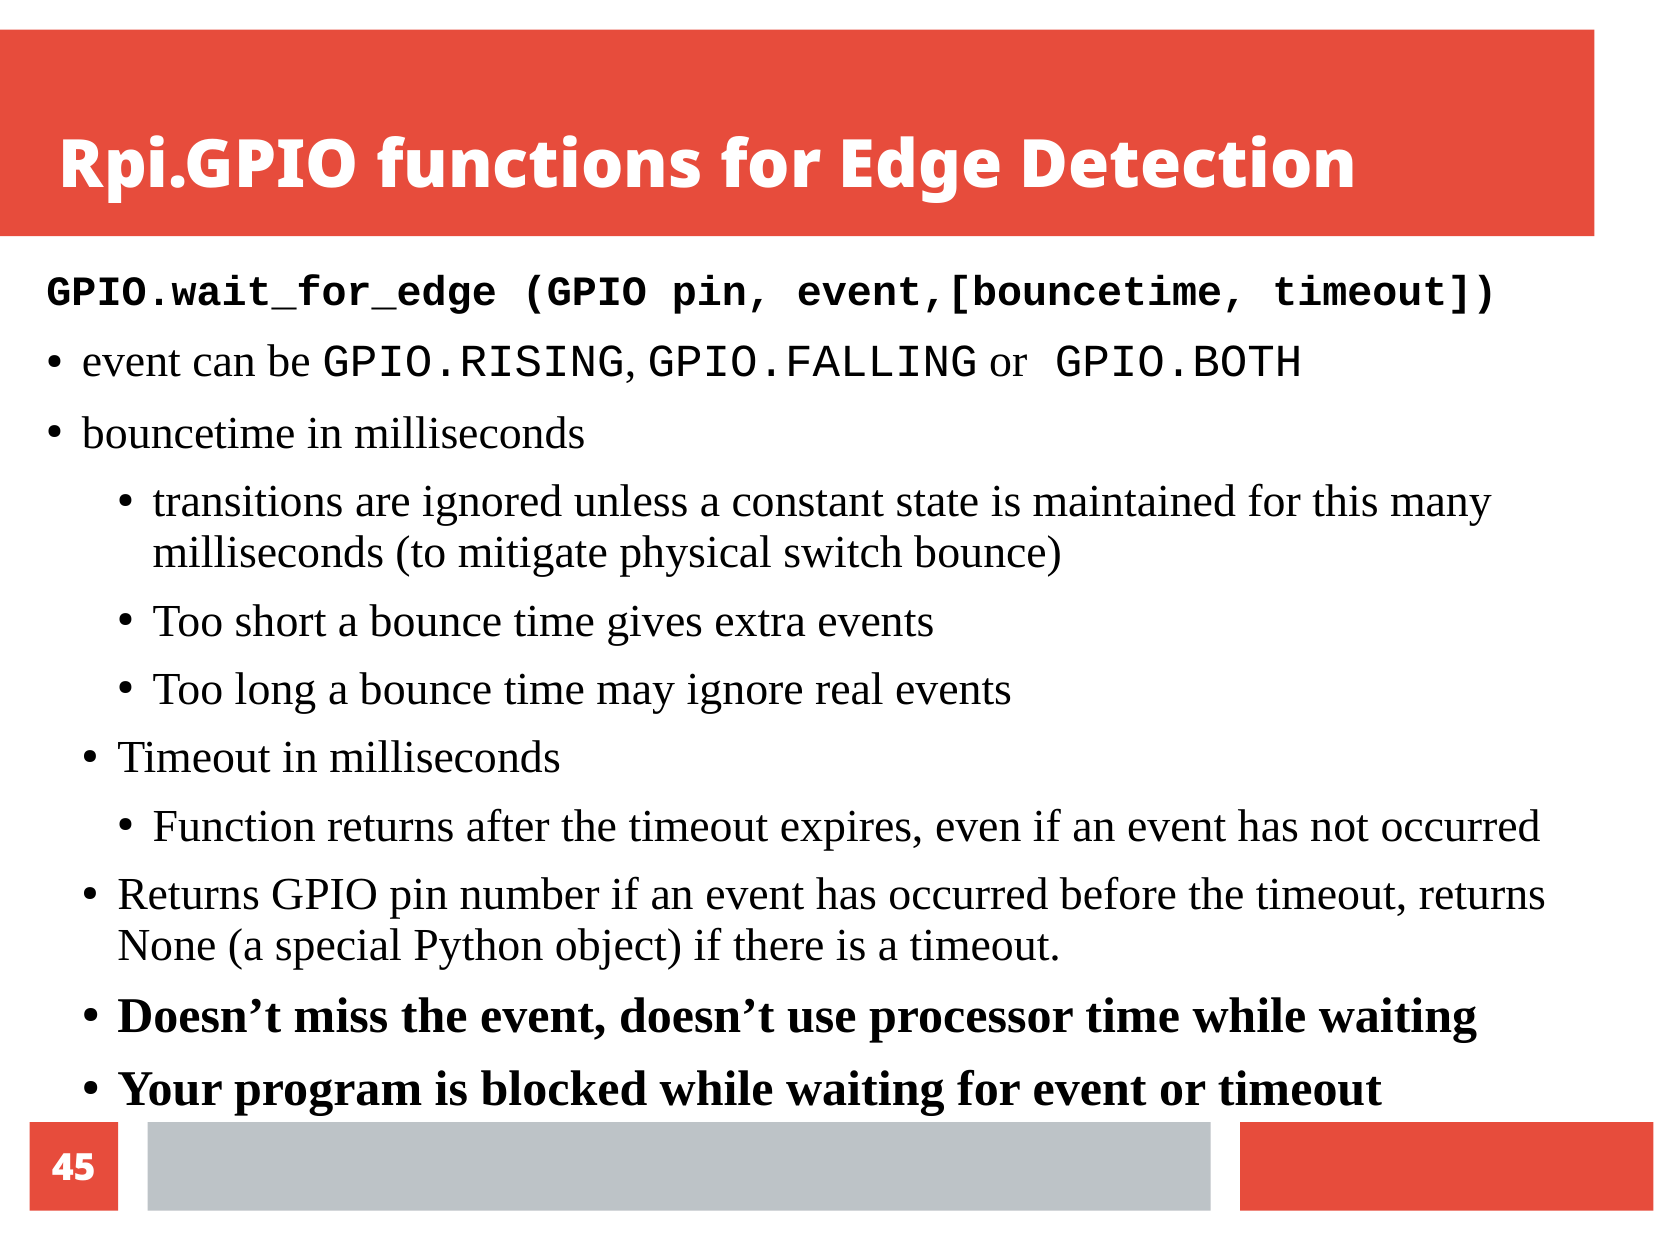

# Rpi.GPIO functions for Edge Detection
GPIO.wait_for_edge (GPIO pin, event,[bouncetime, timeout])
event can be GPIO.RISING, GPIO.FALLING or GPIO.BOTH
bouncetime in milliseconds
transitions are ignored unless a constant state is maintained for this many milliseconds (to mitigate physical switch bounce)
Too short a bounce time gives extra events
Too long a bounce time may ignore real events
Timeout in milliseconds
Function returns after the timeout expires, even if an event has not occurred
Returns GPIO pin number if an event has occurred before the timeout, returns None (a special Python object) if there is a timeout.
Doesn’t miss the event, doesn’t use processor time while waiting
Your program is blocked while waiting for event or timeout
45